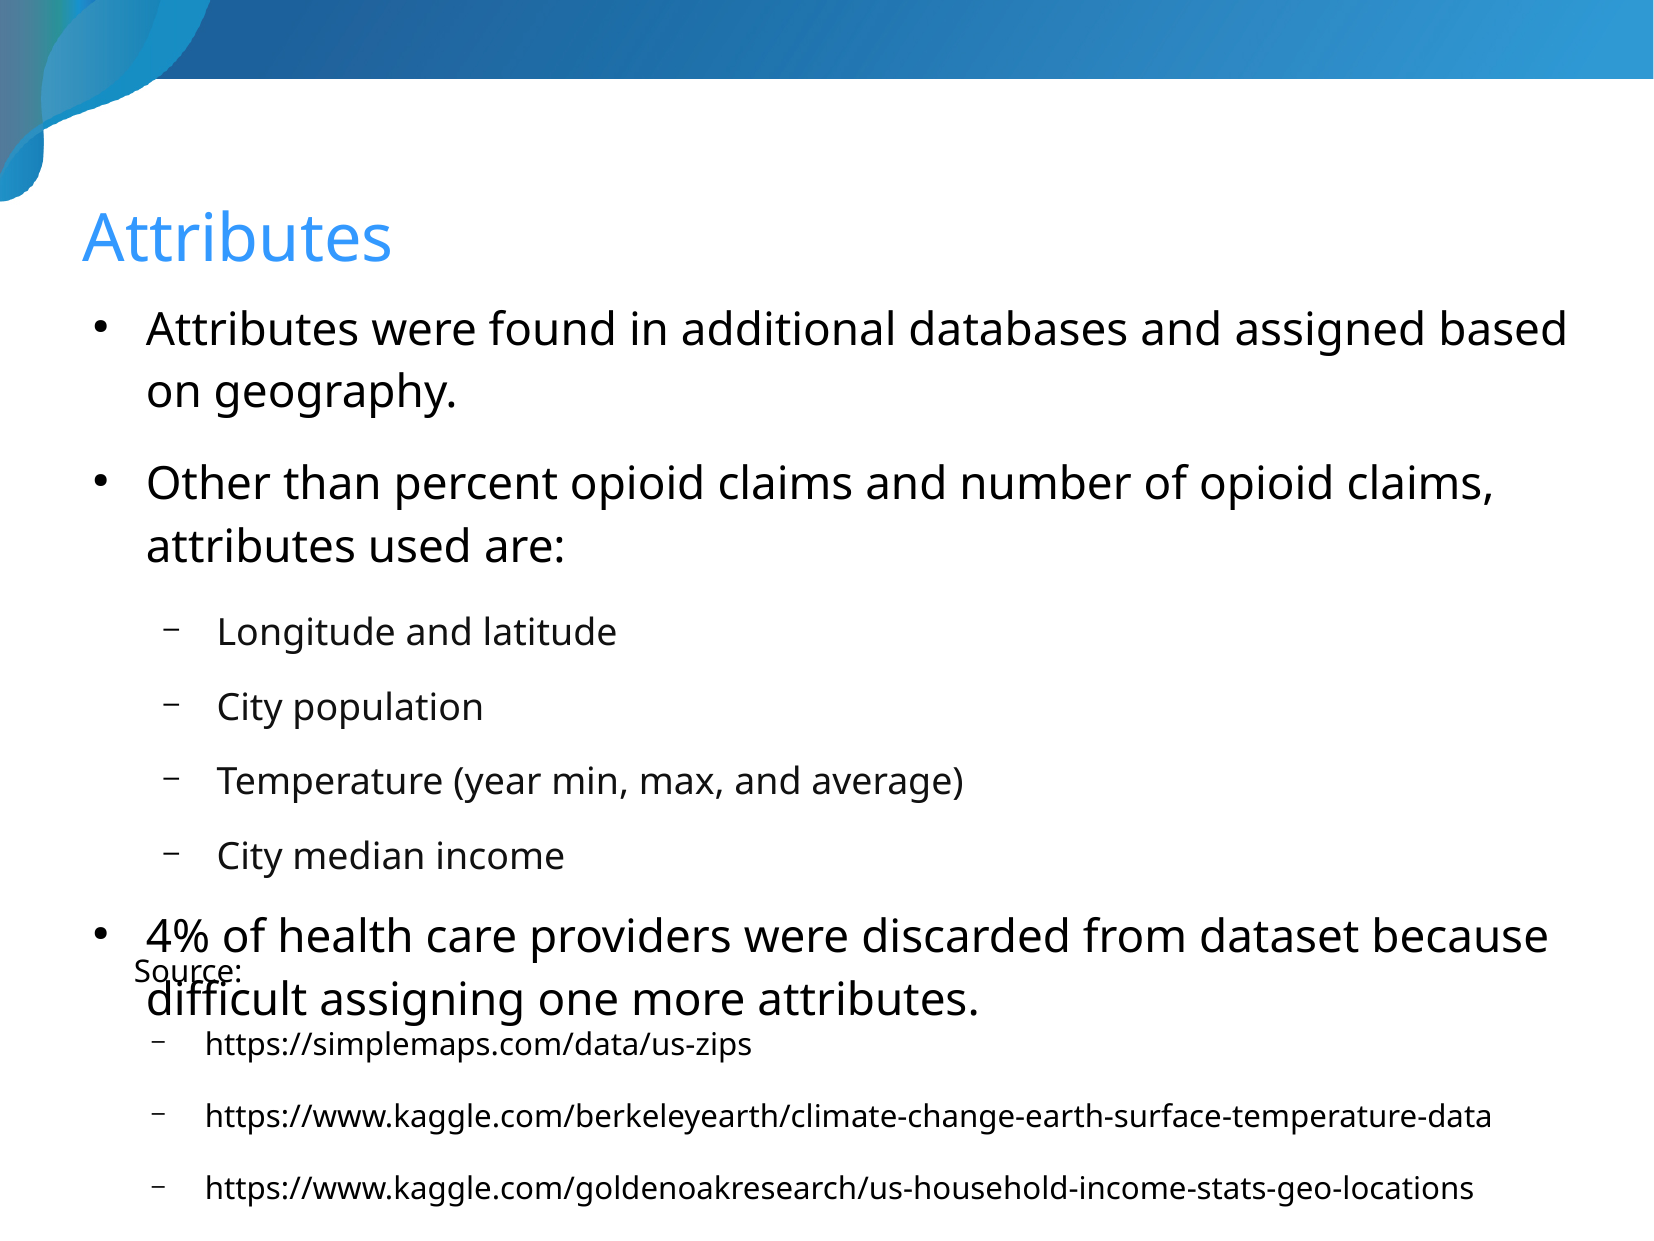

# Attributes
Attributes were found in additional databases and assigned based on geography.
Other than percent opioid claims and number of opioid claims, attributes used are:
Longitude and latitude
City population
Temperature (year min, max, and average)
City median income
4% of health care providers were discarded from dataset because difficult assigning one more attributes.
Source:
https://simplemaps.com/data/us-zips
https://www.kaggle.com/berkeleyearth/climate-change-earth-surface-temperature-data
https://www.kaggle.com/goldenoakresearch/us-household-income-stats-geo-locations